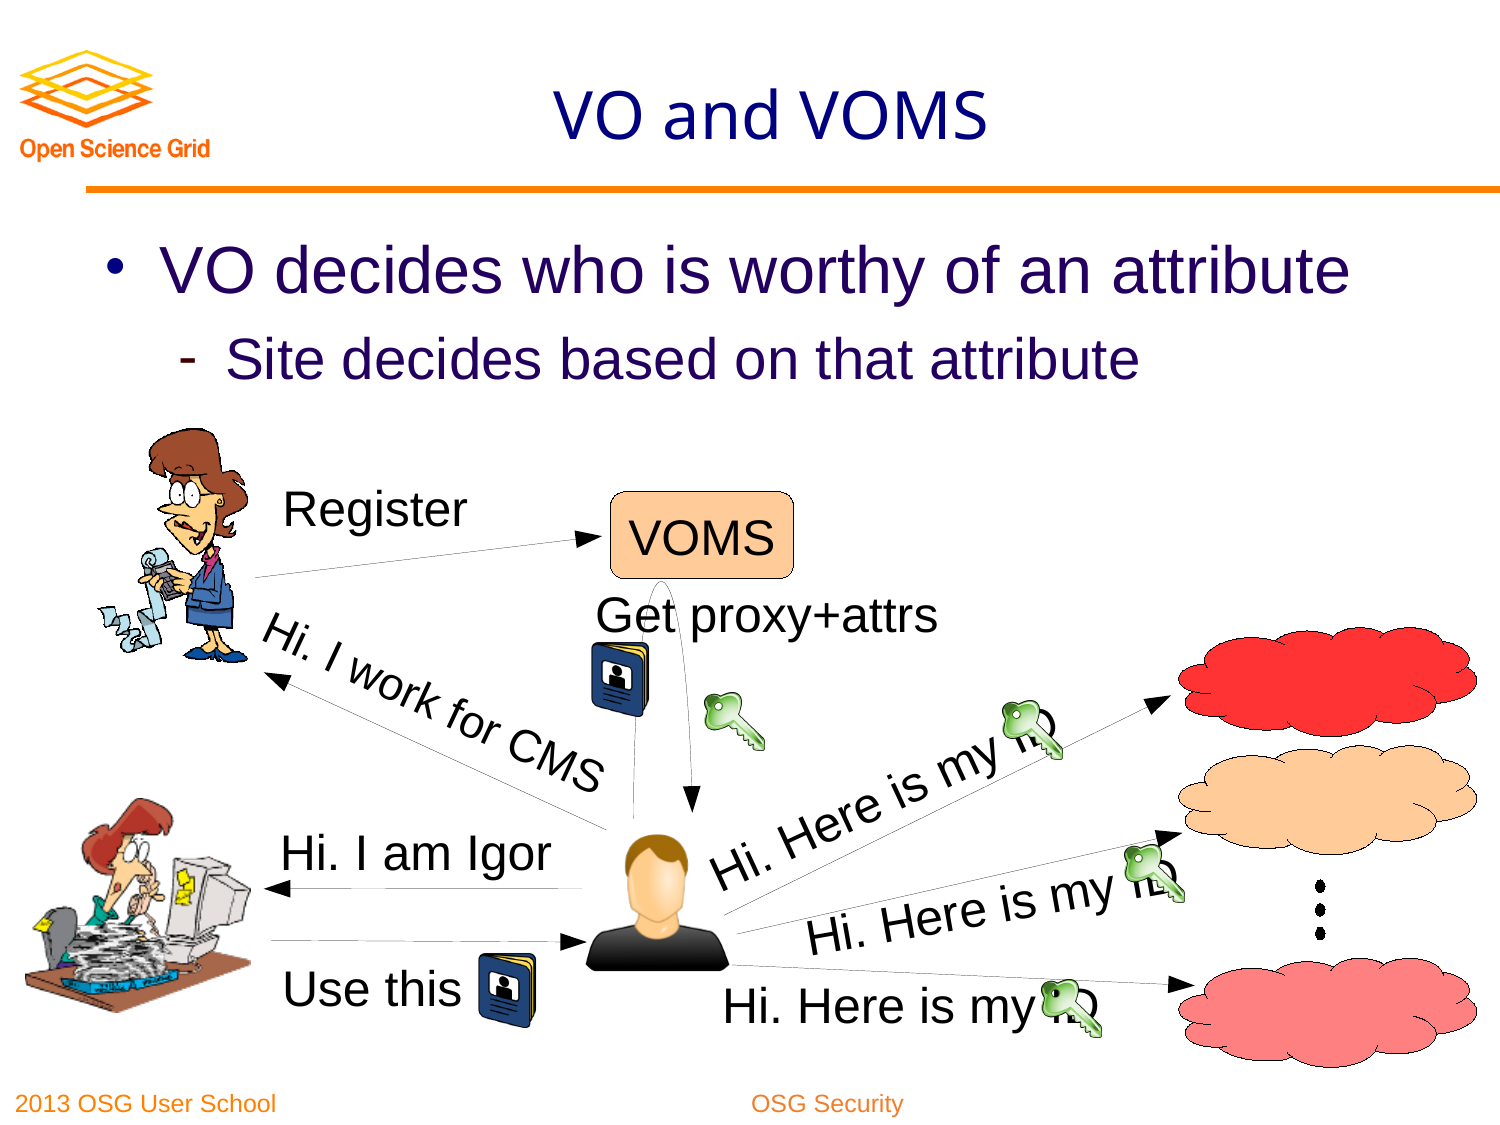

# VO and VOMS
VO decides who is worthy of an attribute
Site decides based on that attribute
Register
VOMS
Get proxy+attrs
Hi. I work for CMS
Hi. Here is my ID
Hi. I am Igor
Hi. Here is my ID
Use this ID
Hi. Here is my ID